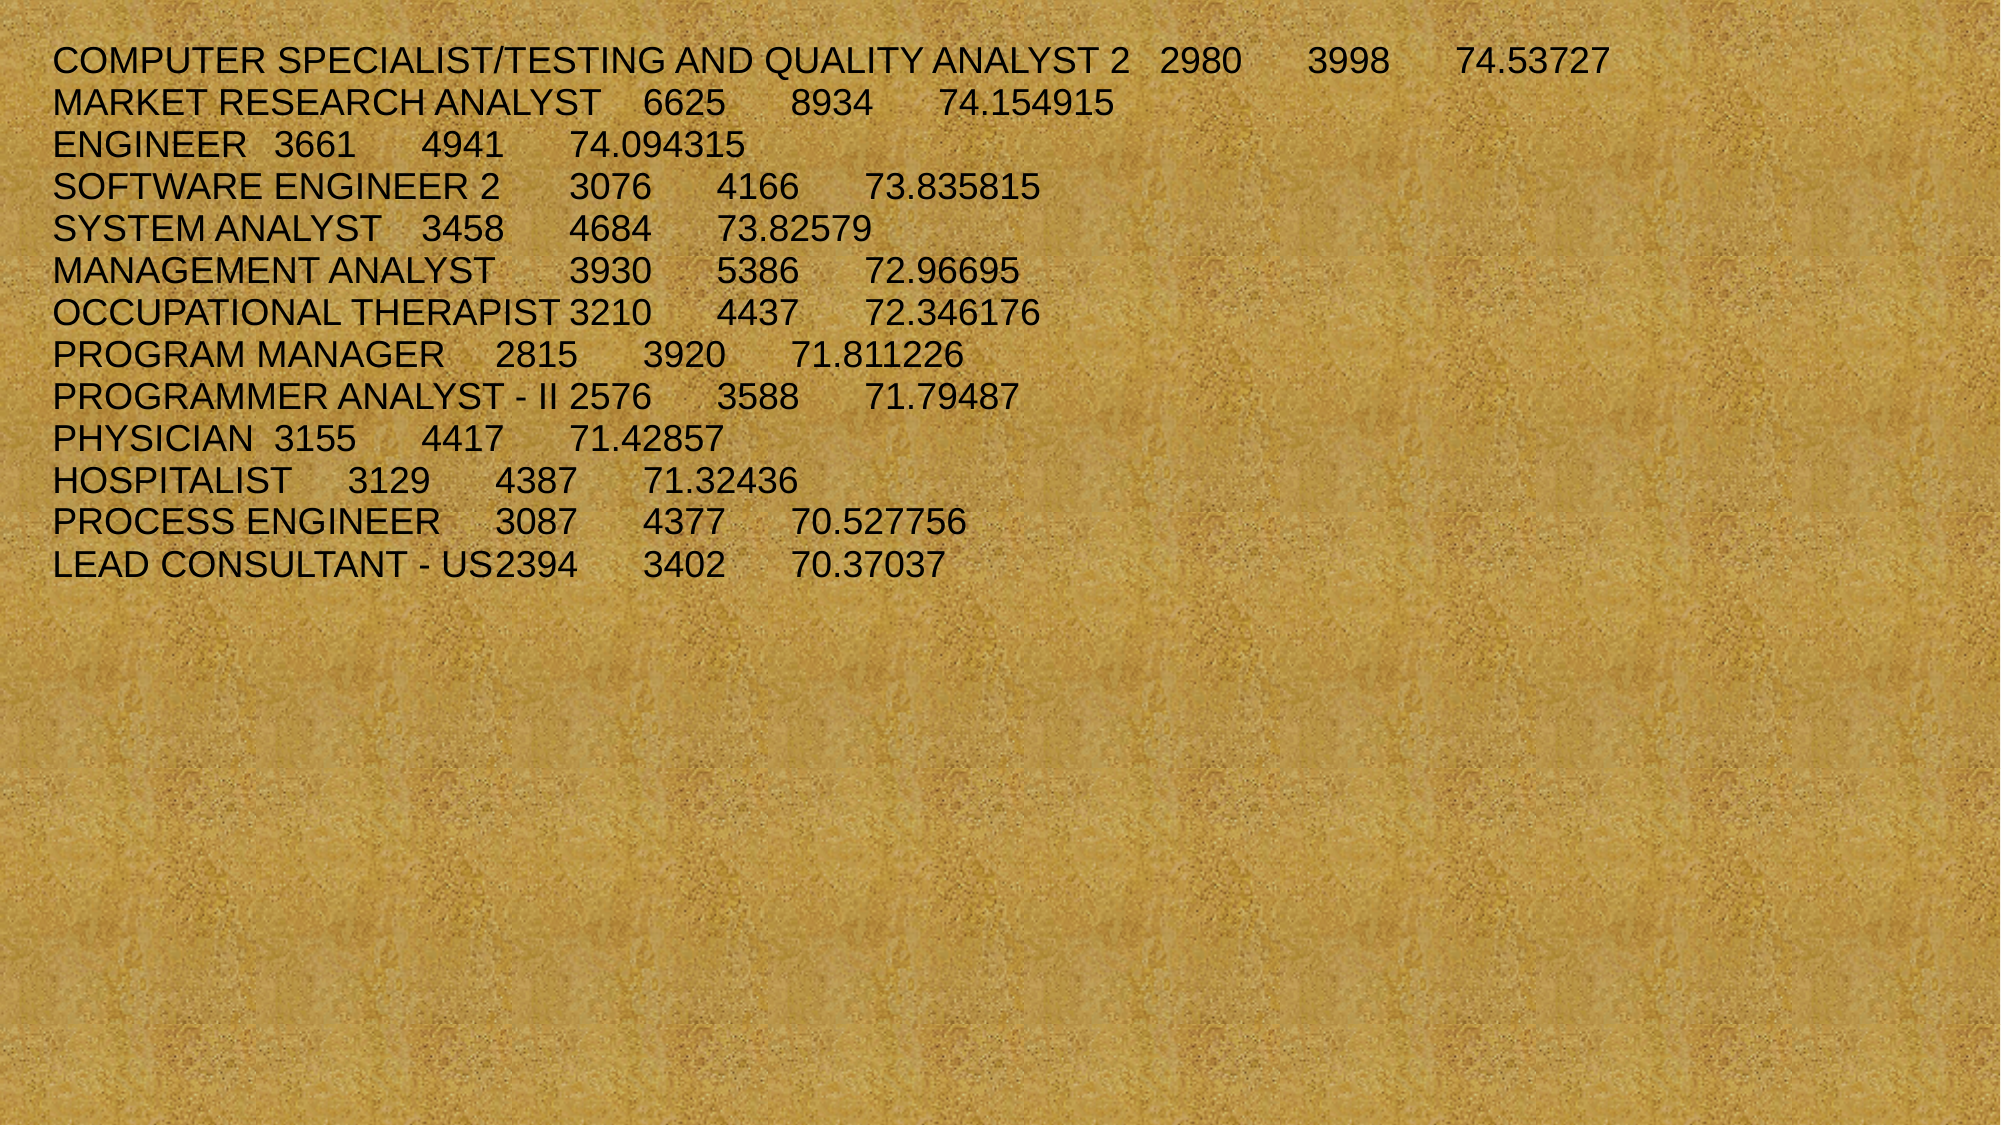

COMPUTER SPECIALIST/TESTING AND QUALITY ANALYST 2	2980	3998	74.53727
MARKET RESEARCH ANALYST	6625	8934	74.154915
ENGINEER	3661	4941	74.094315
SOFTWARE ENGINEER 2	3076	4166	73.835815
SYSTEM ANALYST	3458	4684	73.82579
MANAGEMENT ANALYST	3930	5386	72.96695
OCCUPATIONAL THERAPIST	3210	4437	72.346176
PROGRAM MANAGER	2815	3920	71.811226
PROGRAMMER ANALYST - II	2576	3588	71.79487
PHYSICIAN	3155	4417	71.42857
HOSPITALIST	3129	4387	71.32436
PROCESS ENGINEER	3087	4377	70.527756
LEAD CONSULTANT - US	2394	3402	70.37037